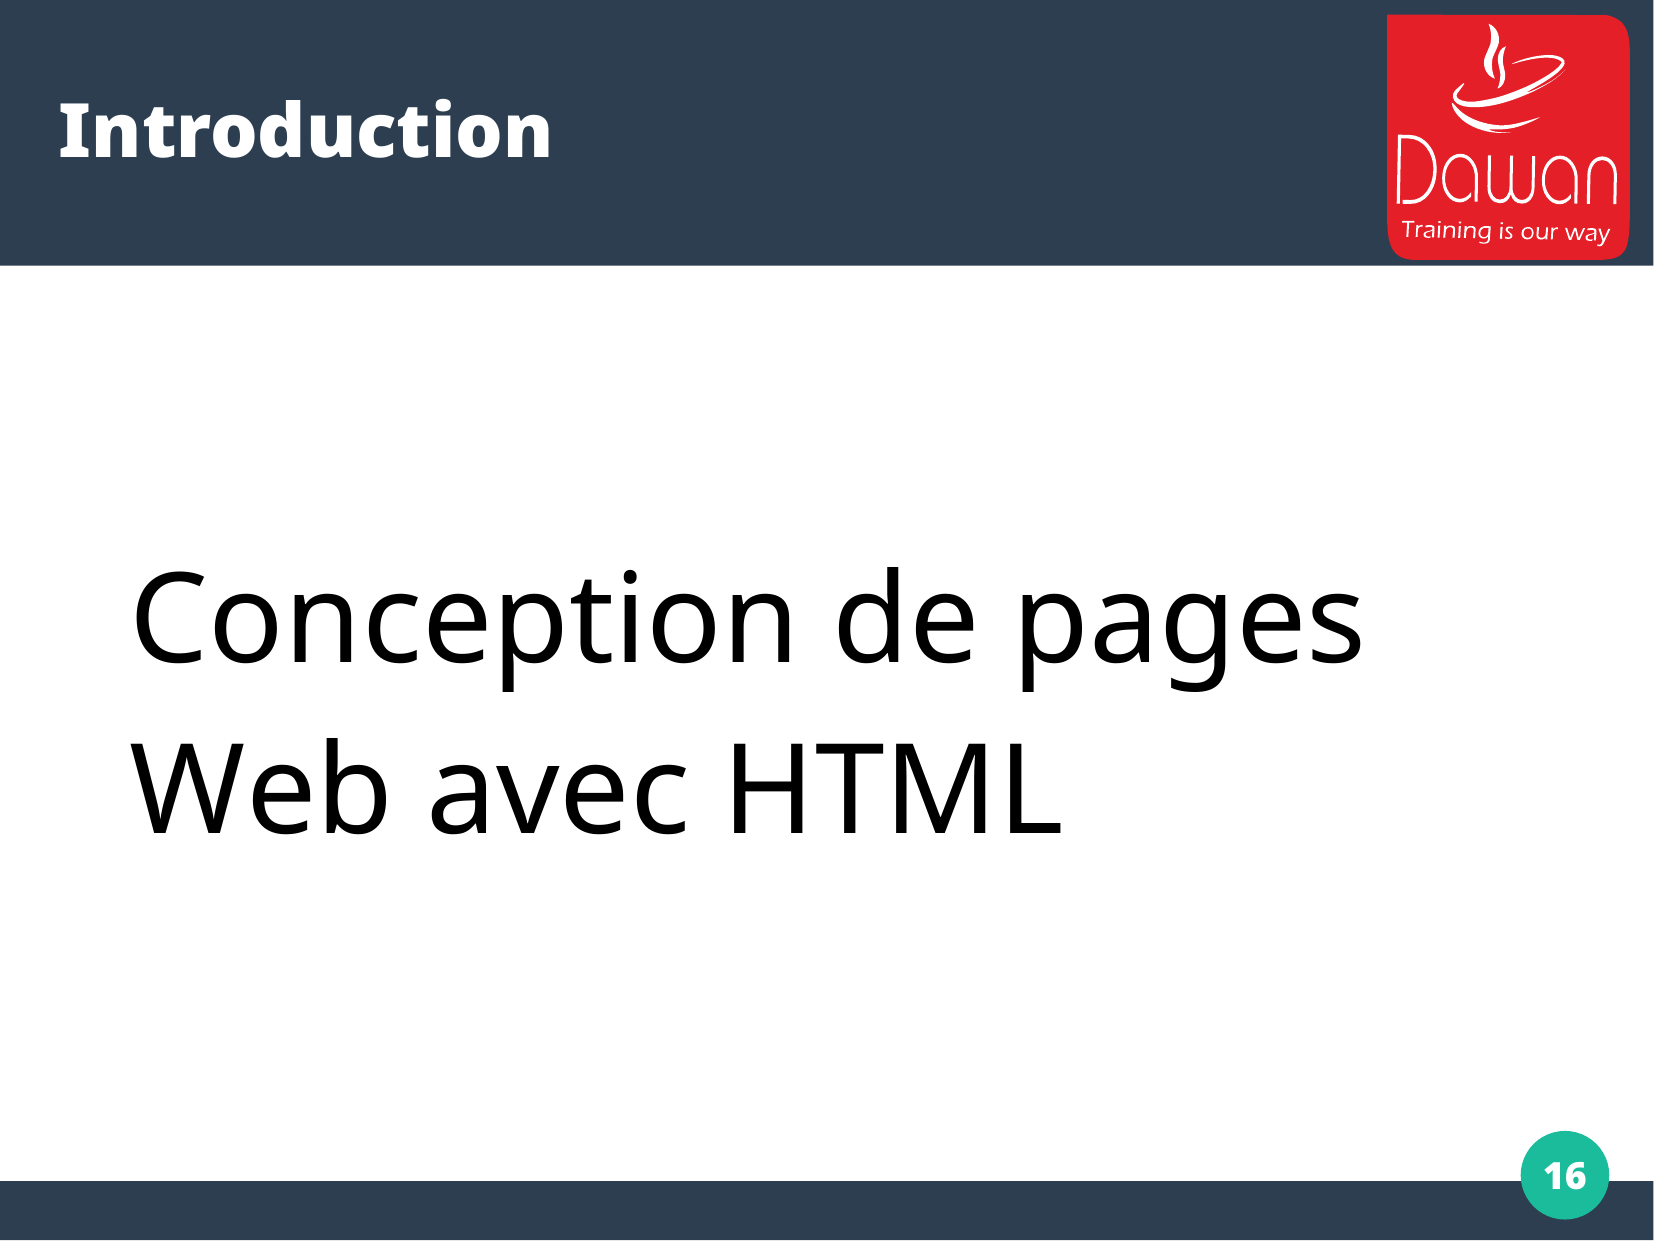

# Introduction
Conception de pages Web avec HTML
16